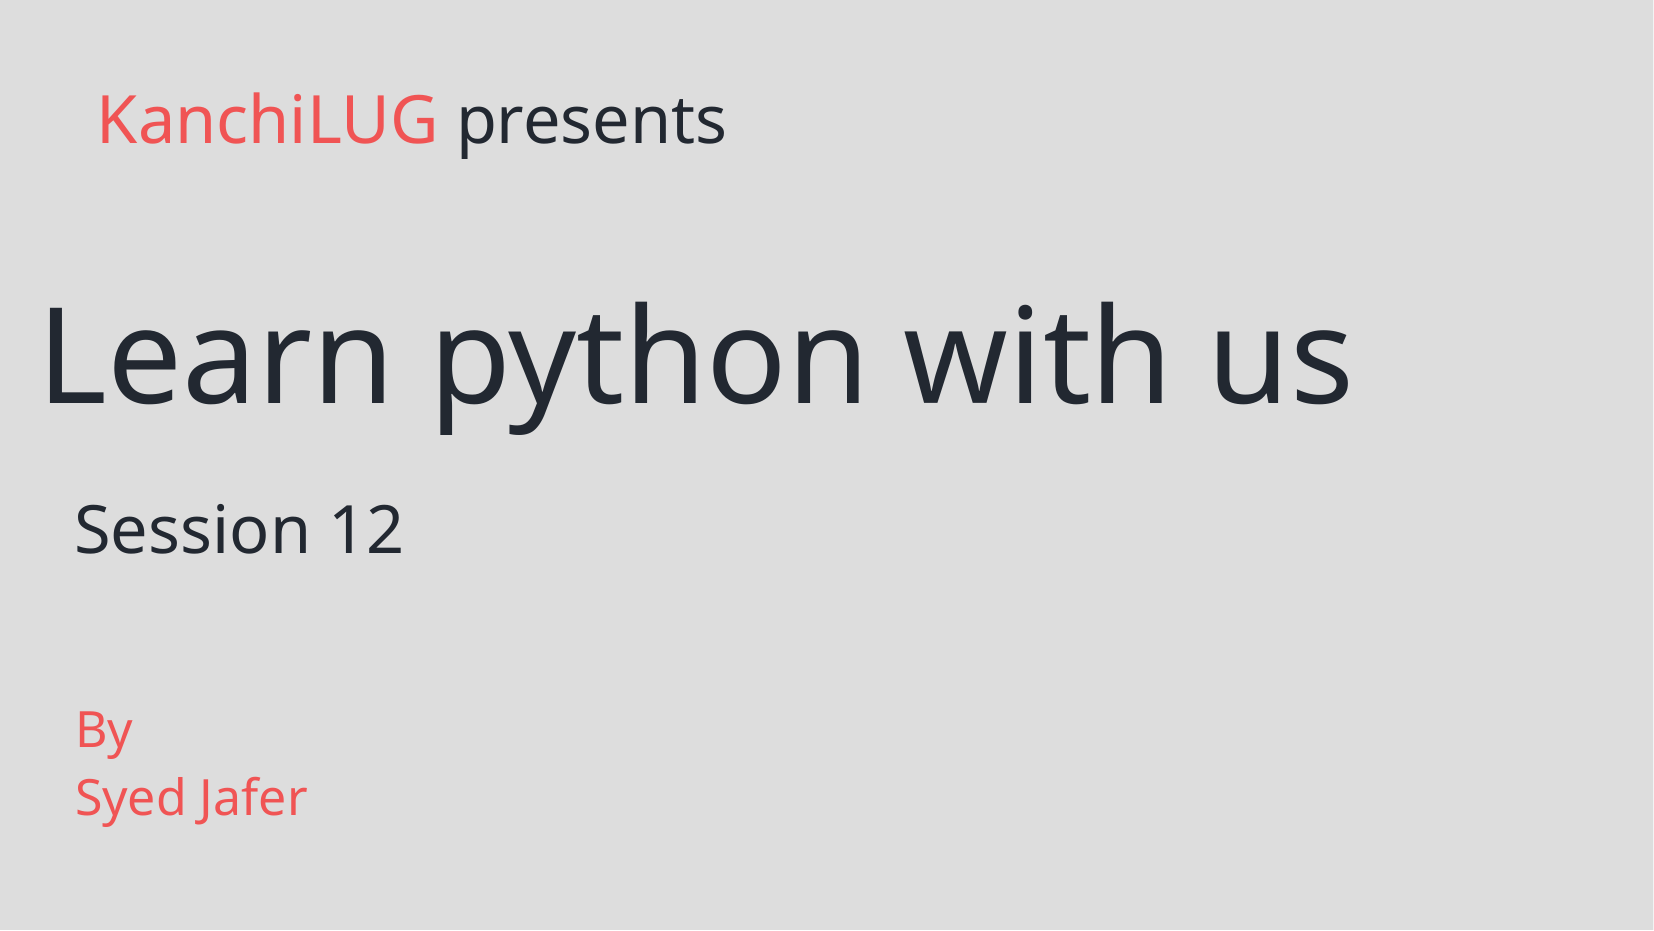

# KanchiLUG presents
Learn python with us
Session 12
By
Syed Jafer